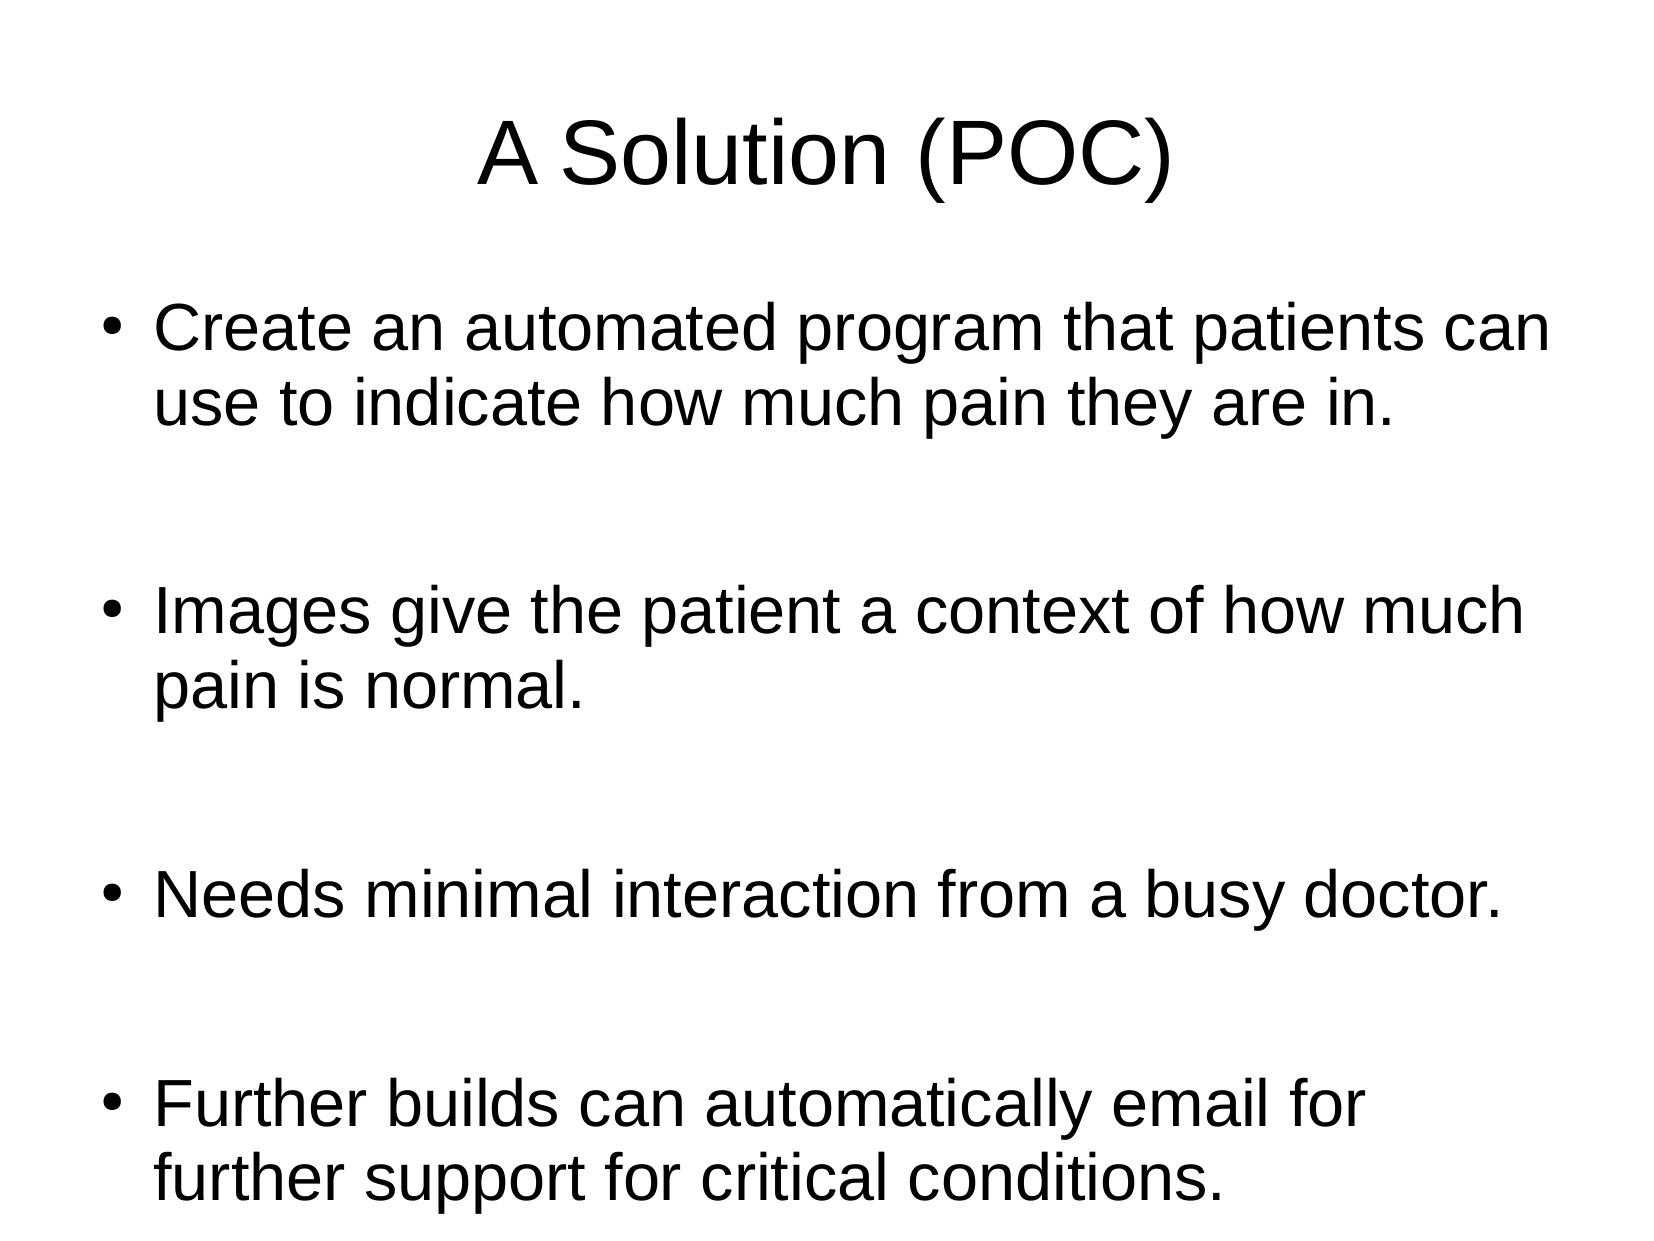

# A Solution (POC)
Create an automated program that patients can use to indicate how much pain they are in.
Images give the patient a context of how much pain is normal.
Needs minimal interaction from a busy doctor.
Further builds can automatically email for further support for critical conditions.